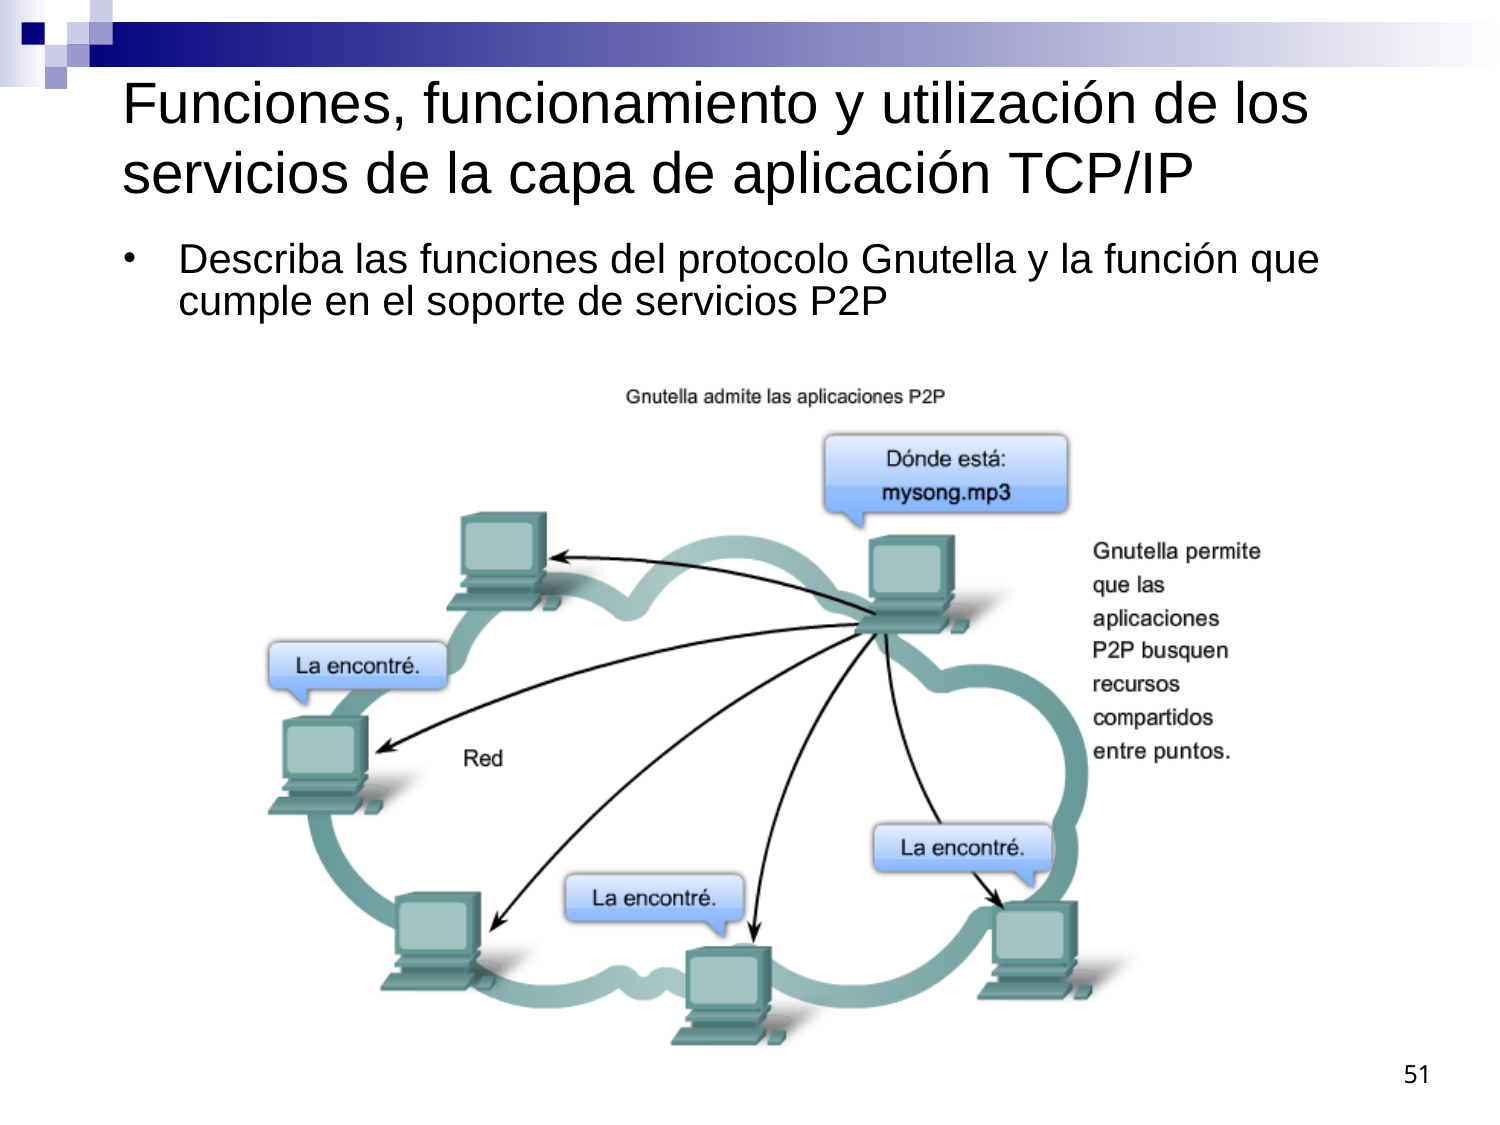

Funciones, funcionamiento y utilización de los servicios de la capa de aplicación TCP/IP
Describa las funciones del protocolo Gnutella y la función que cumple en el soporte de servicios P2P